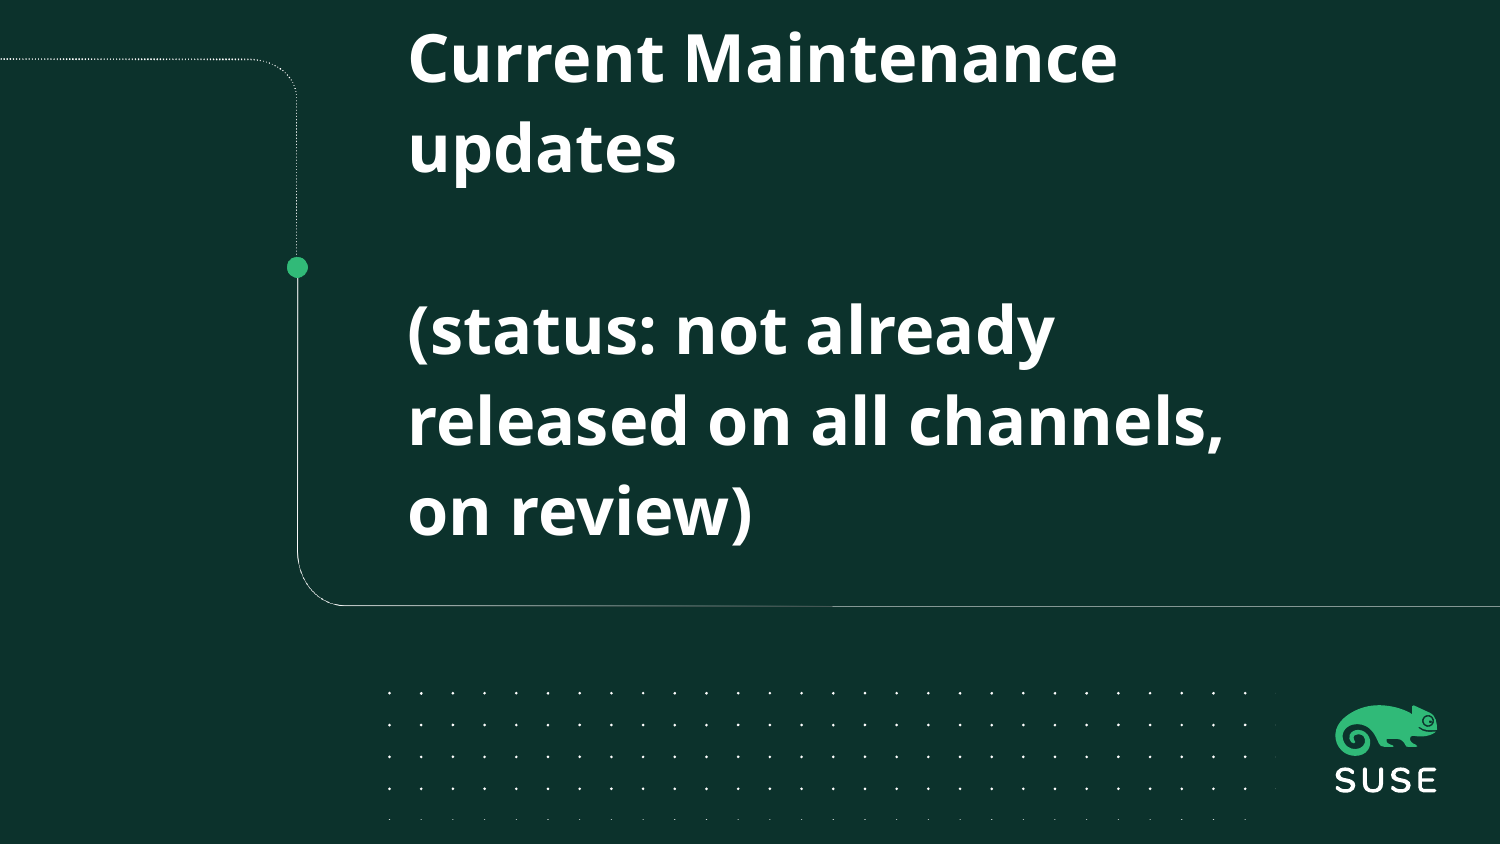

# Current Maintenance updates (status: not already released on all channels, on review)